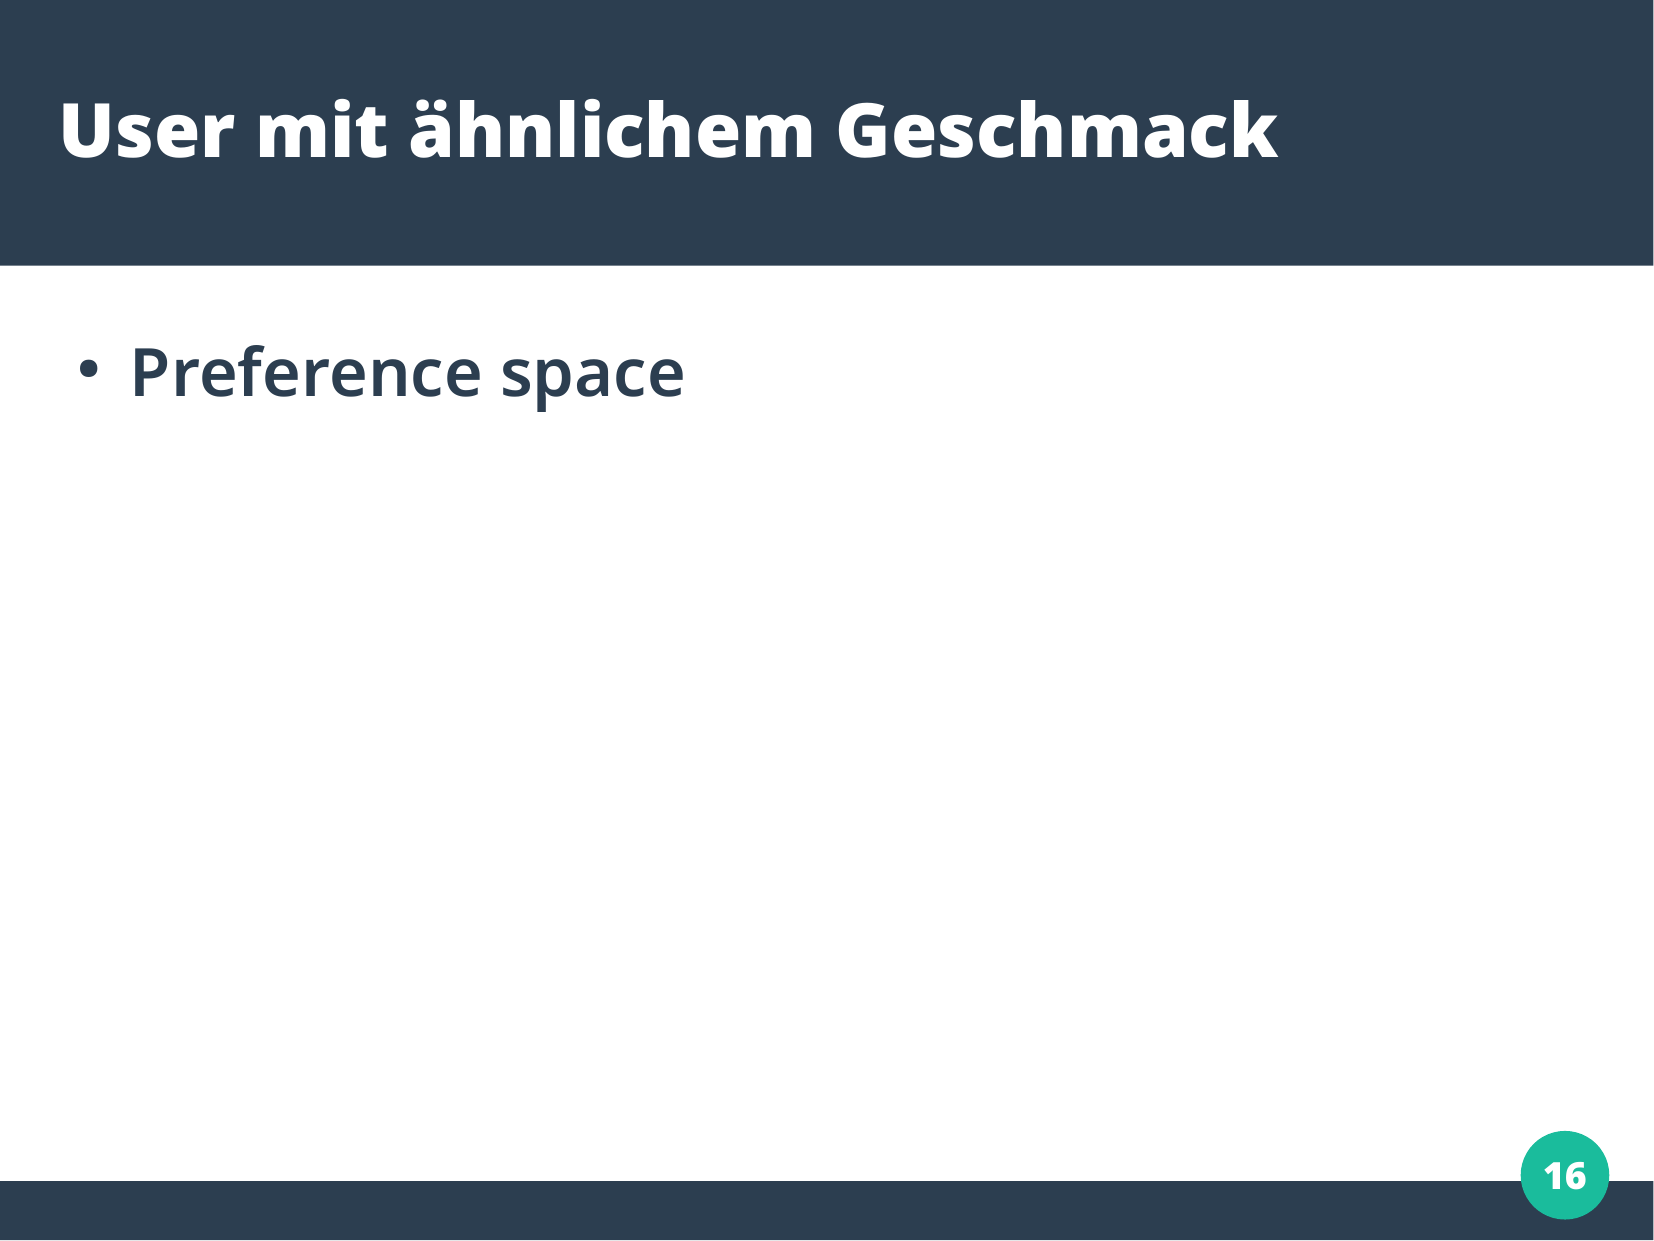

# User mit ähnlichem Geschmack
Preference space
16